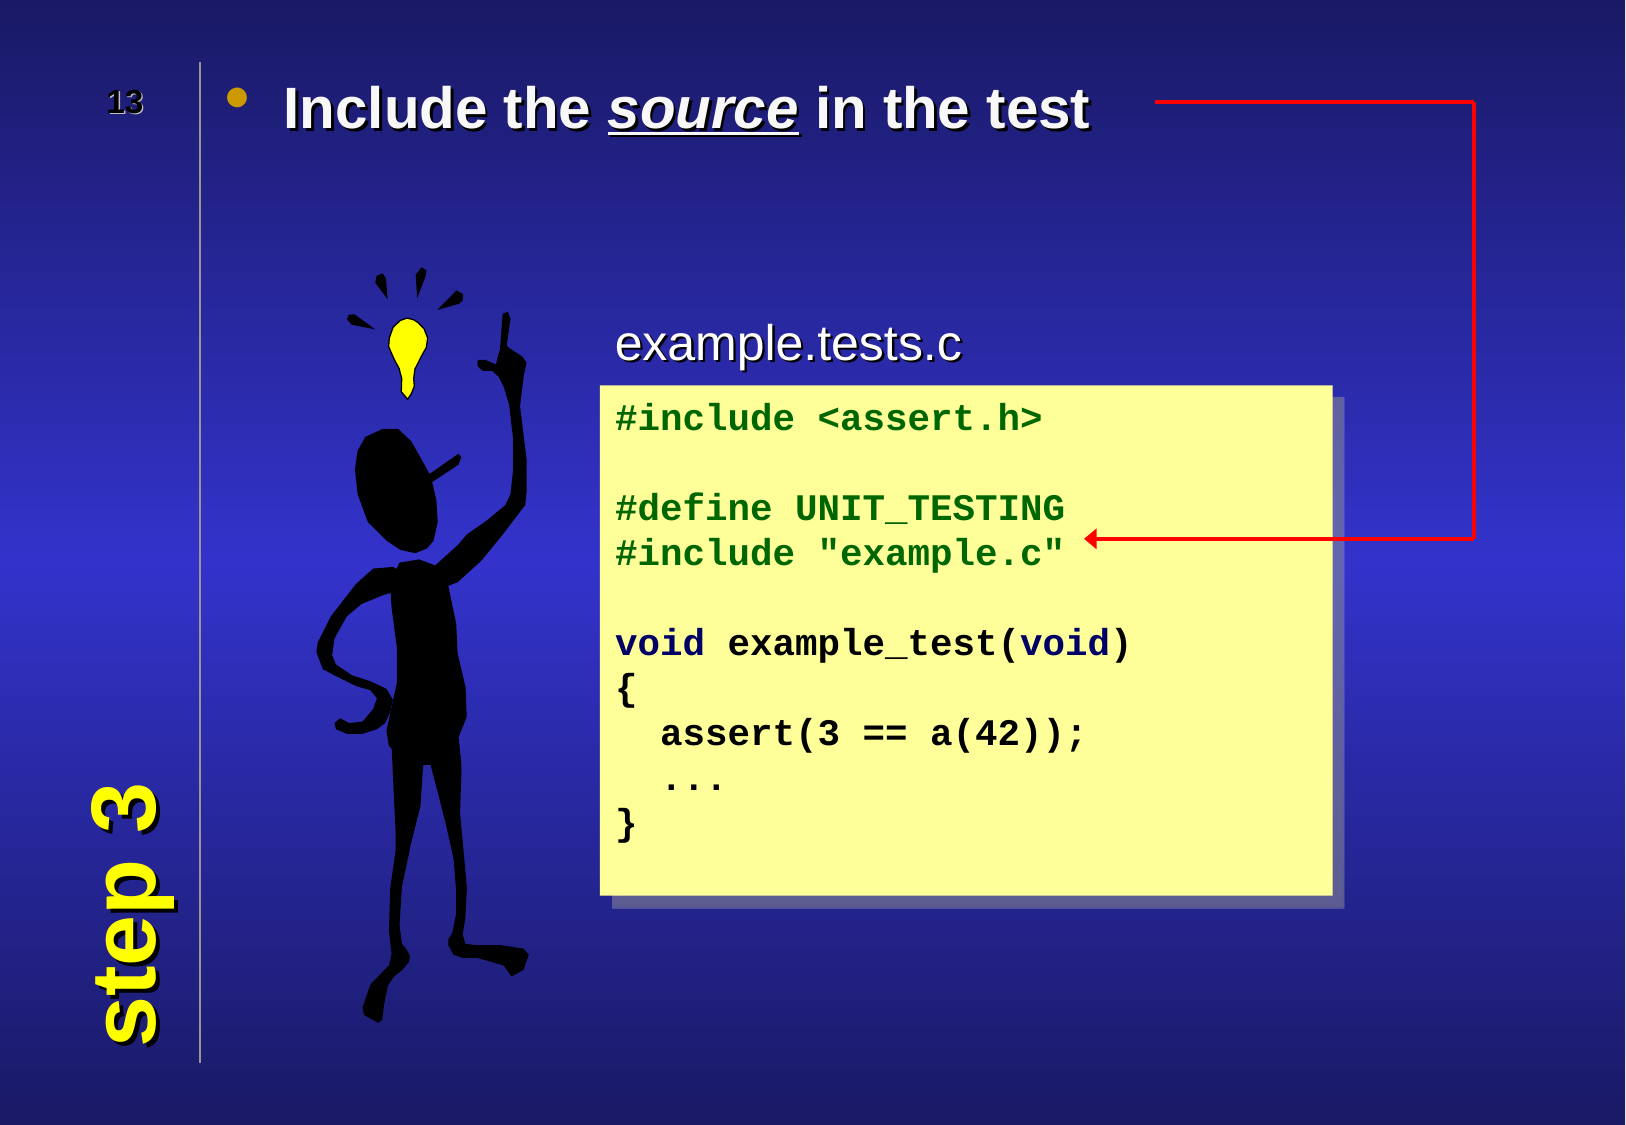

13
Include the source in the test
example.tests.c
#include <assert.h>
#define UNIT_TESTING
#include "example.c"
void example_test(void)
{
 assert(3 == a(42));
 ...
}
# step 3